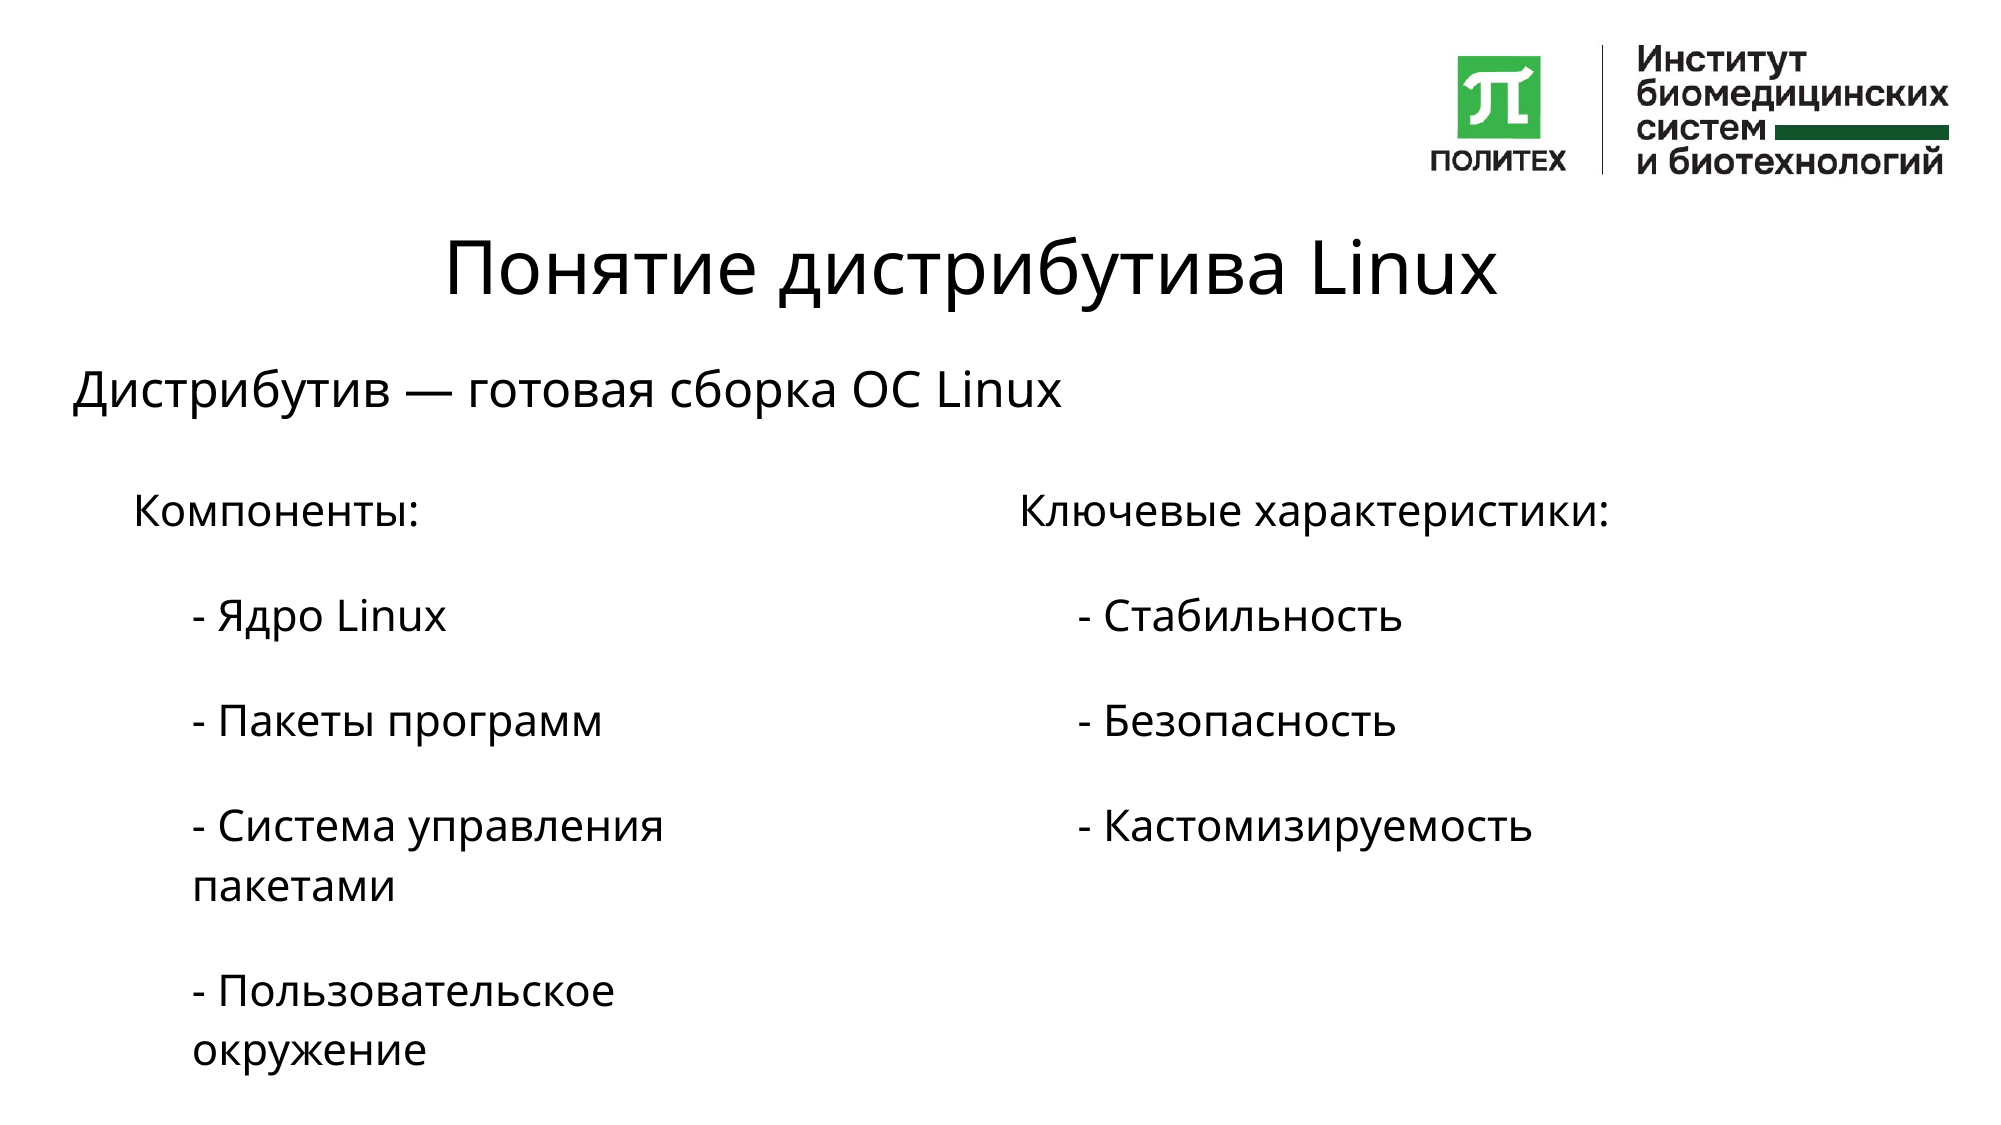

# Понятие дистрибутива Linux
Дистрибутив — готовая сборка ОС Linux
Компоненты:
- Ядро Linux
- Пакеты программ
- Система управления пакетами
- Пользовательское окружение
Ключевые характеристики:
- Стабильность
- Безопасность
- Кастомизируемость